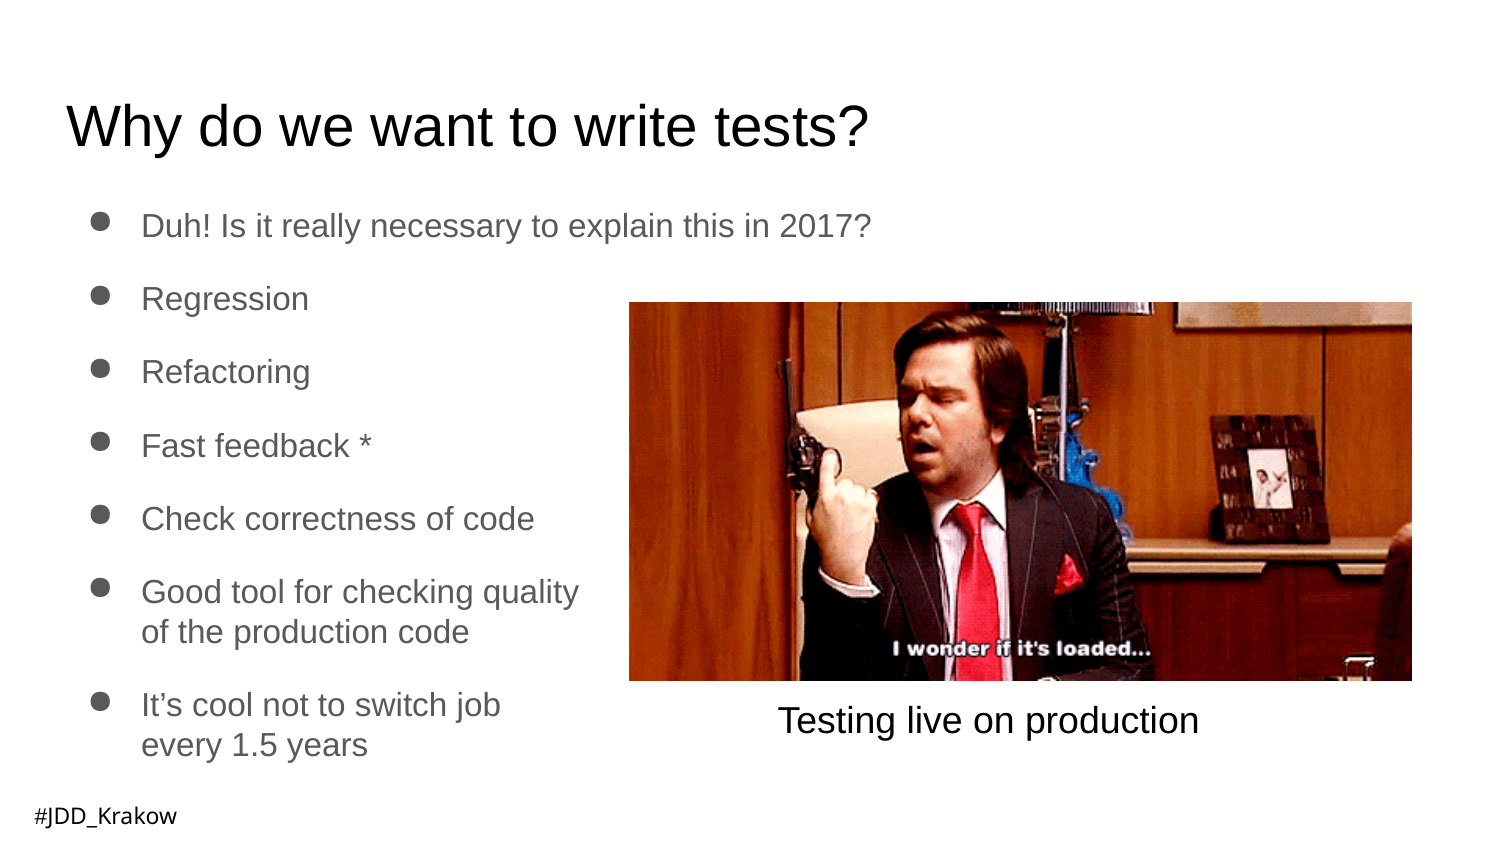

Why do we want to write tests?
# Duh! Is it really necessary to explain this in 2017?
Regression
Refactoring
Fast feedback *
Check correctness of code
Good tool for checking quality
of the production code
It’s cool not to switch job
every 1.5 years
Testing live on production
 #JDD_Krakow